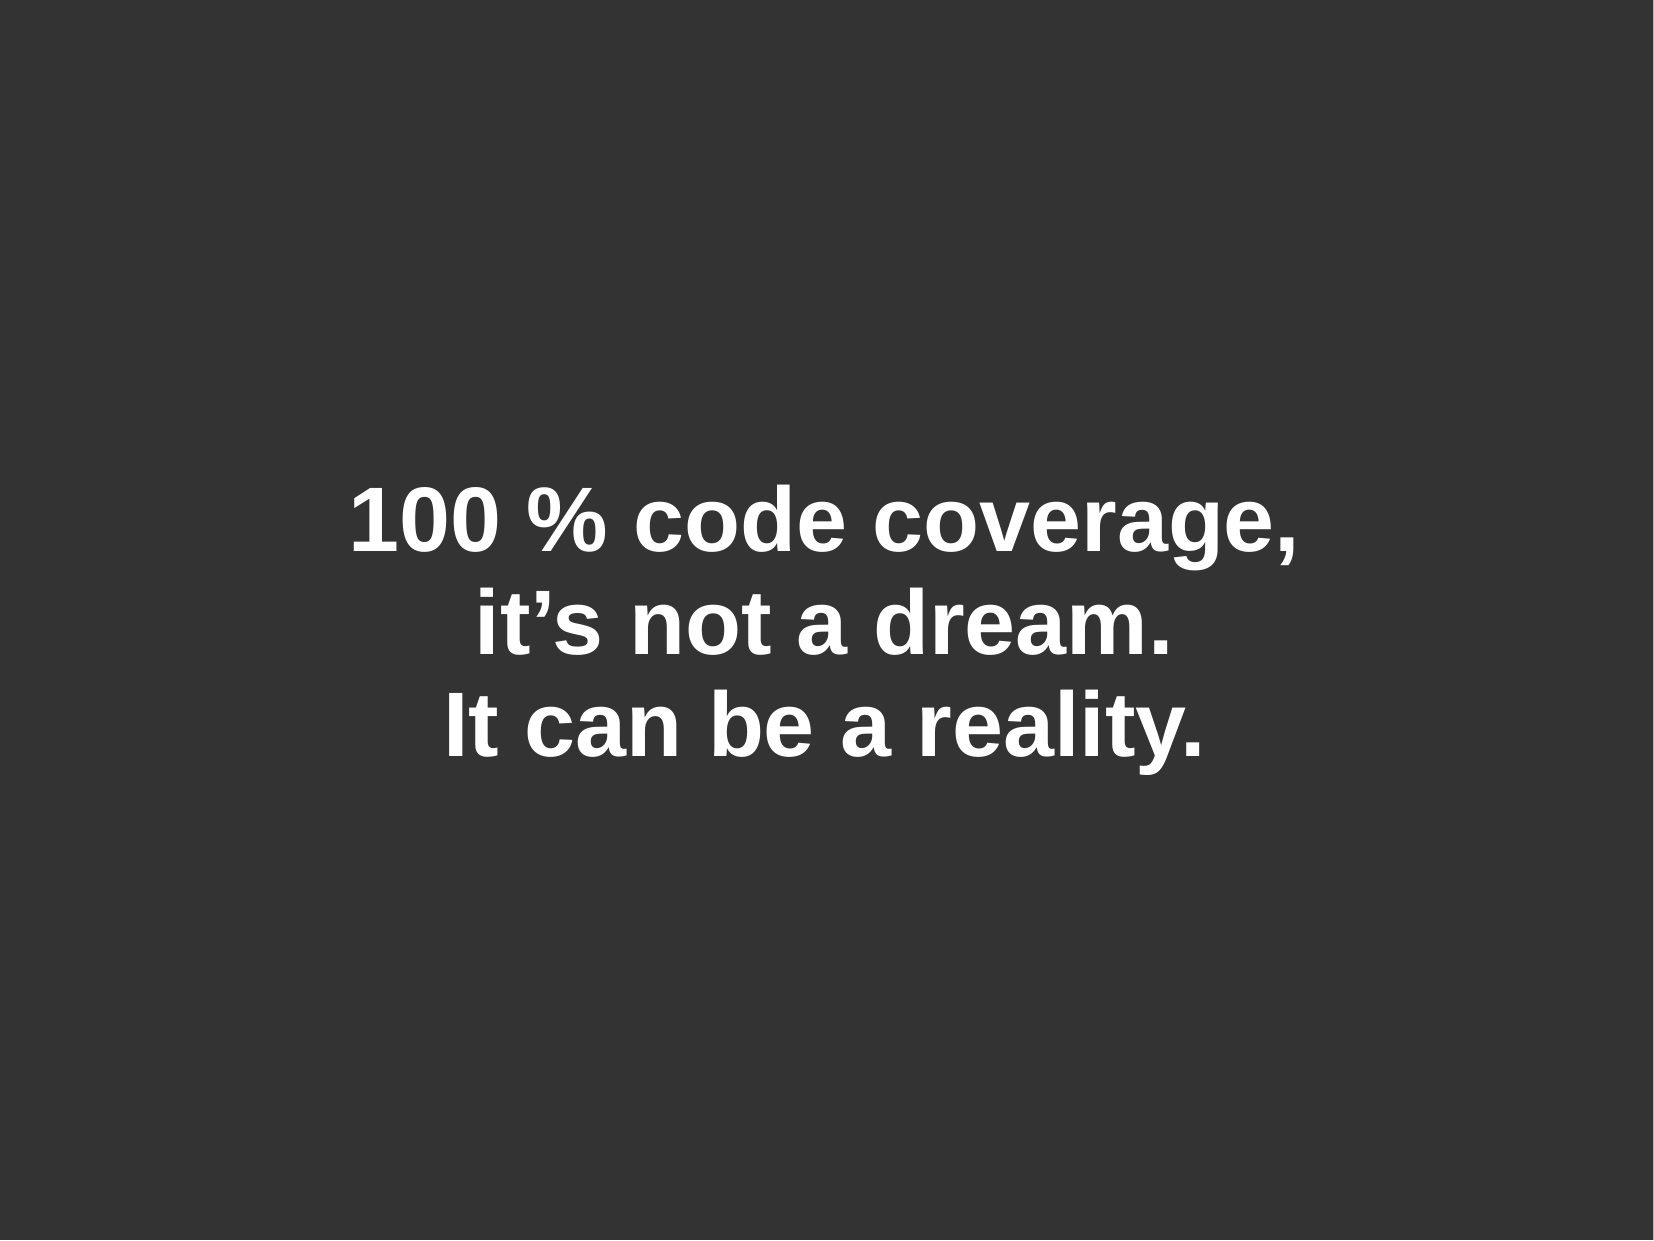

# 100 % code coverage, it’s not a dream. It can be a reality.